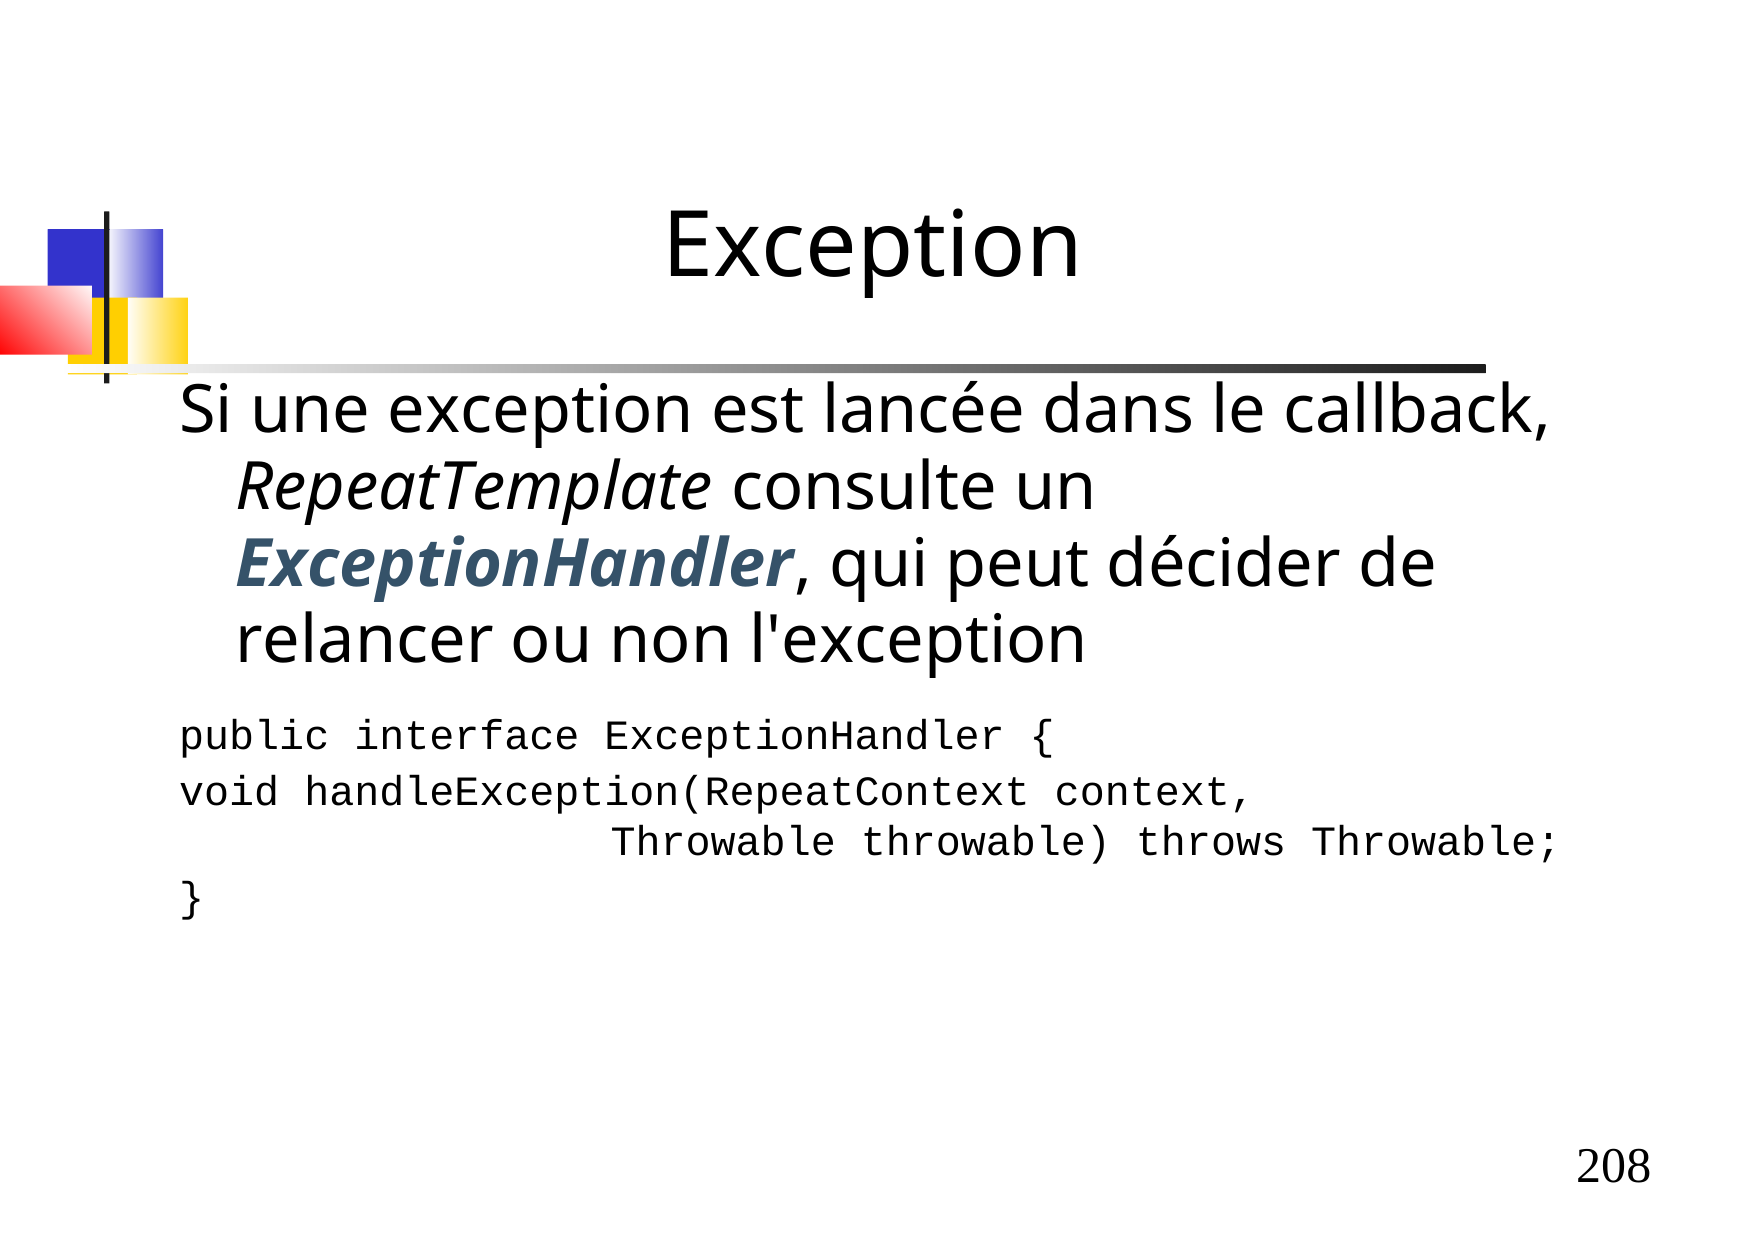

# Exception
Si une exception est lancée dans le callback, RepeatTemplate consulte un ExceptionHandler, qui peut décider de relancer ou non l'exception
public interface ExceptionHandler {
void handleException(RepeatContext context,
 Throwable throwable) throws Throwable;
}